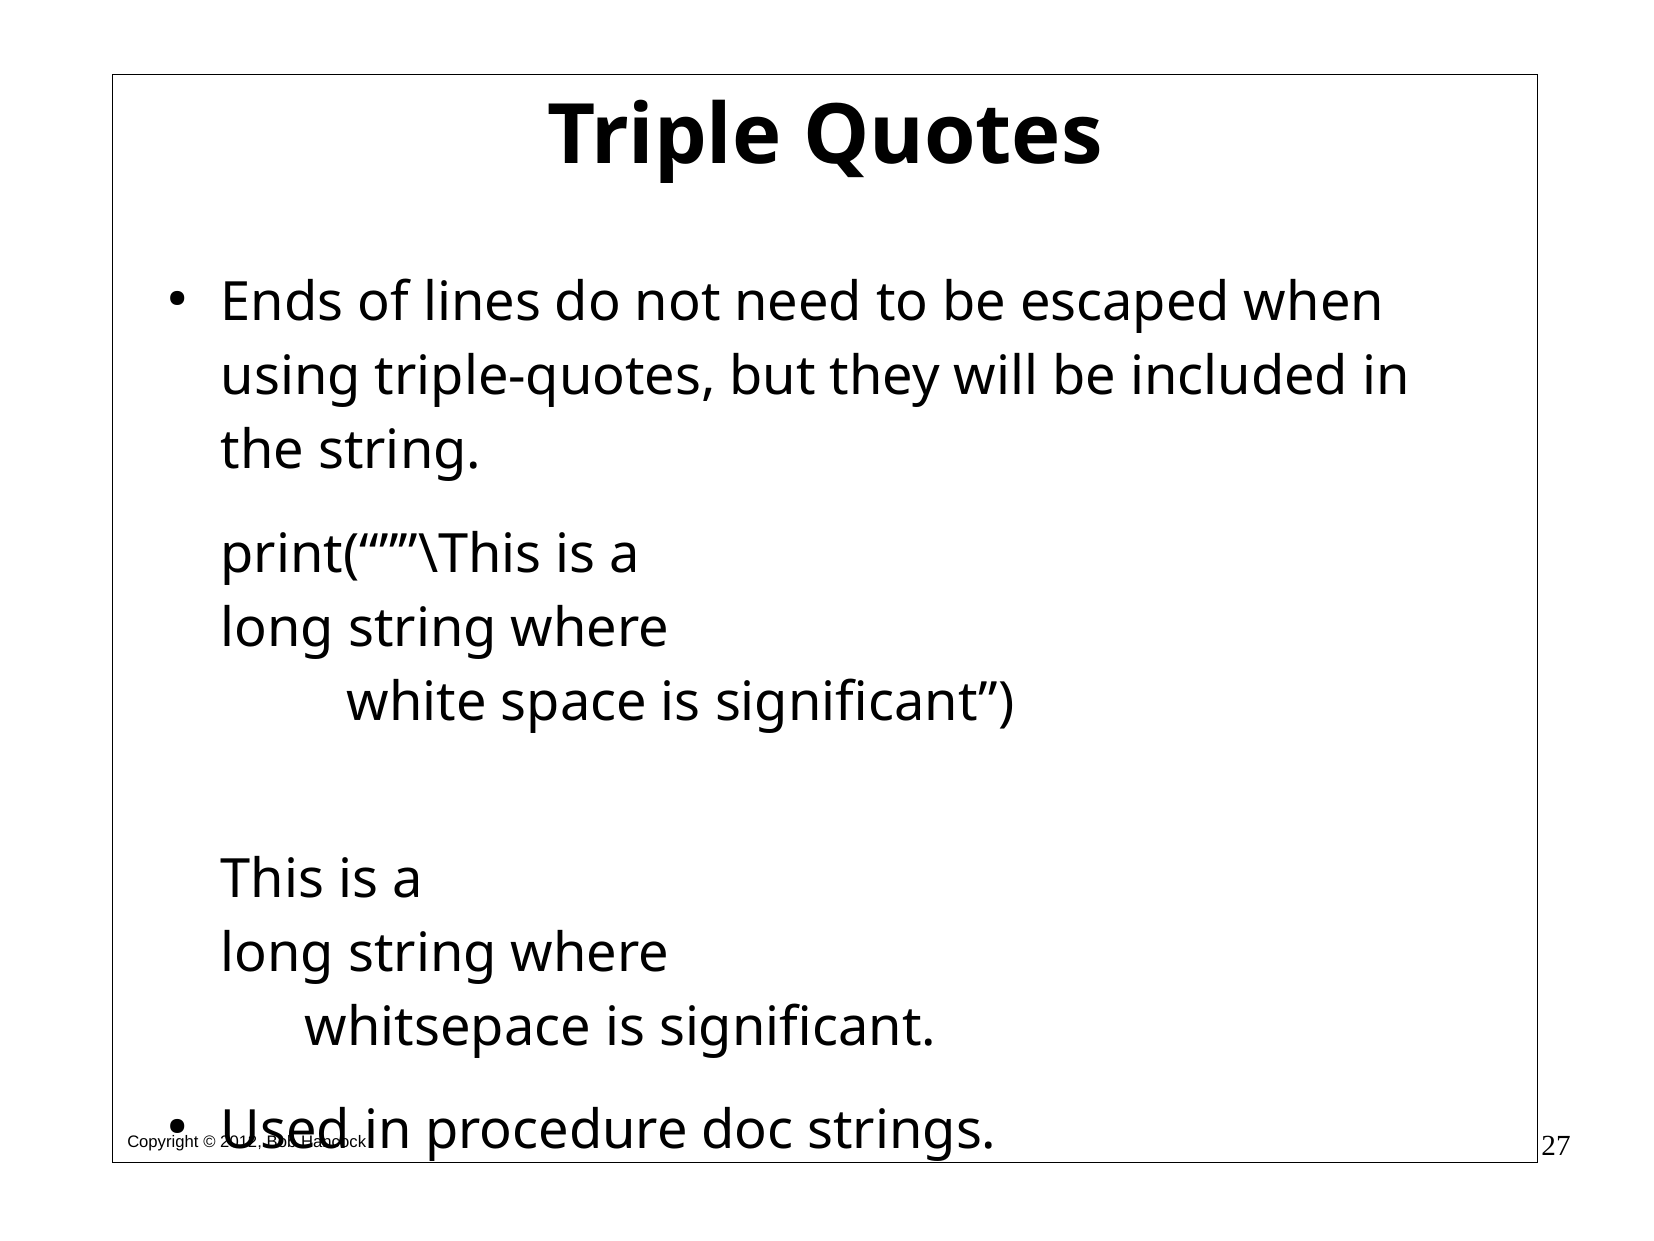

# Triple Quotes
Ends of lines do not need to be escaped when using triple-quotes, but they will be included in the string.
print(“””\This is a
long string where
 white space is significant”)
This is a
long string where
 whitsepace is significant.
Used in procedure doc strings.
Copyright © 2012, Bob Hancock
27